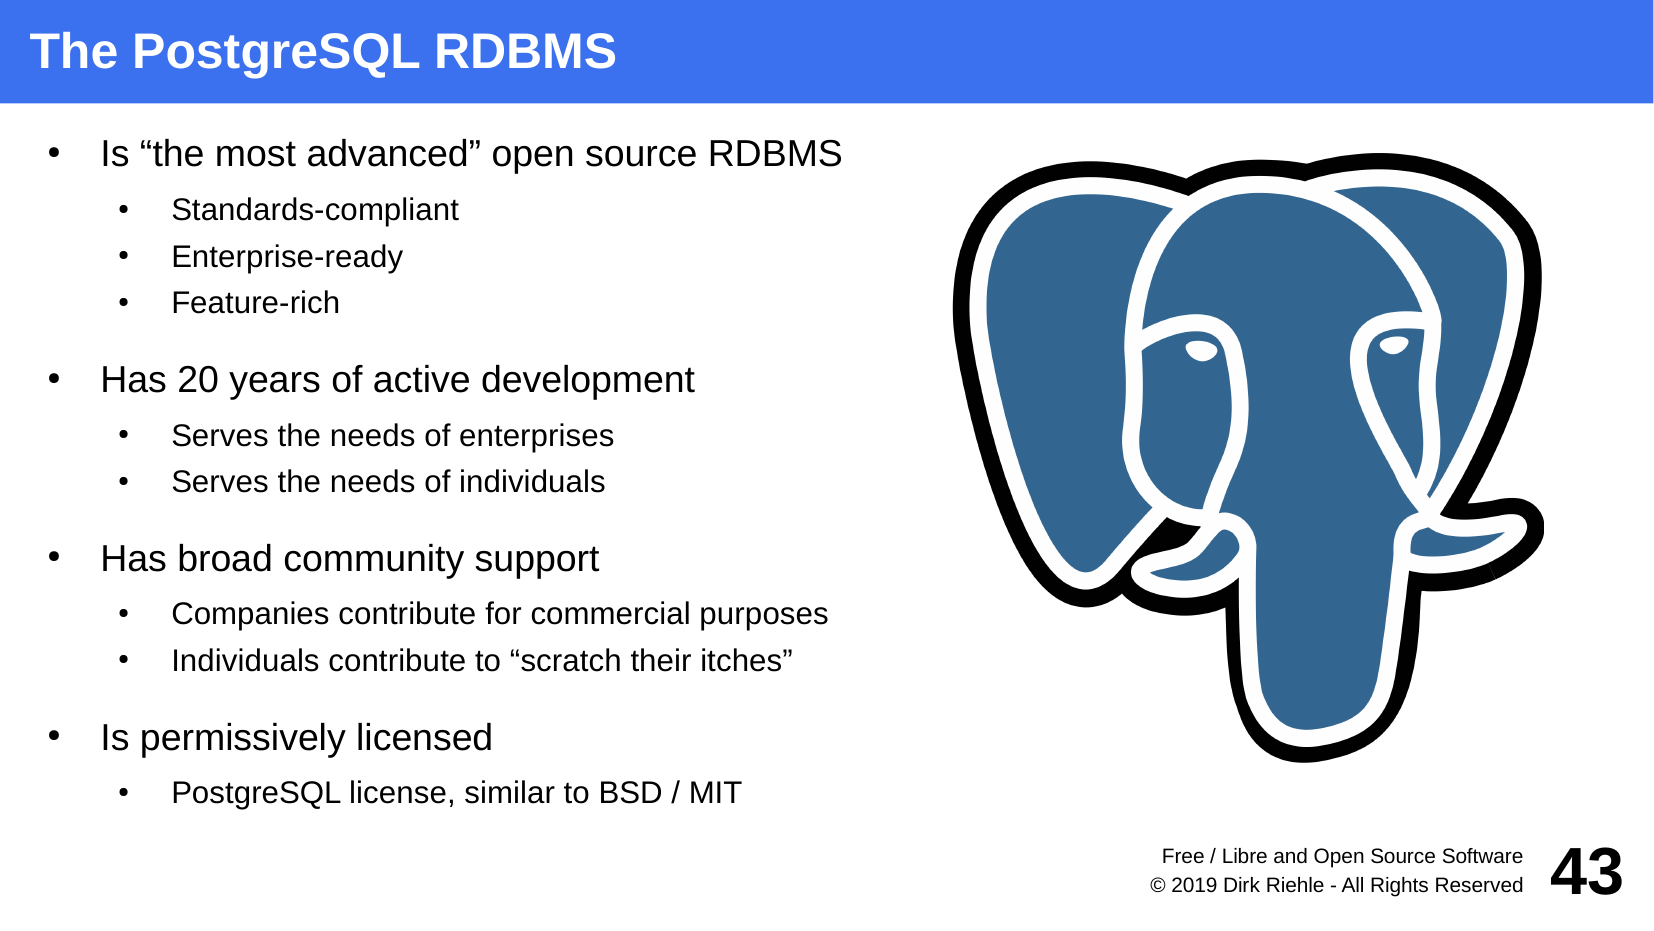

# The PostgreSQL RDBMS
Is “the most advanced” open source RDBMS
Standards-compliant
Enterprise-ready
Feature-rich
Has 20 years of active development
Serves the needs of enterprises
Serves the needs of individuals
Has broad community support
Companies contribute for commercial purposes
Individuals contribute to “scratch their itches”
Is permissively licensed
PostgreSQL license, similar to BSD / MIT
Free / Libre and Open Source Software
43
© 2019 Dirk Riehle - All Rights Reserved